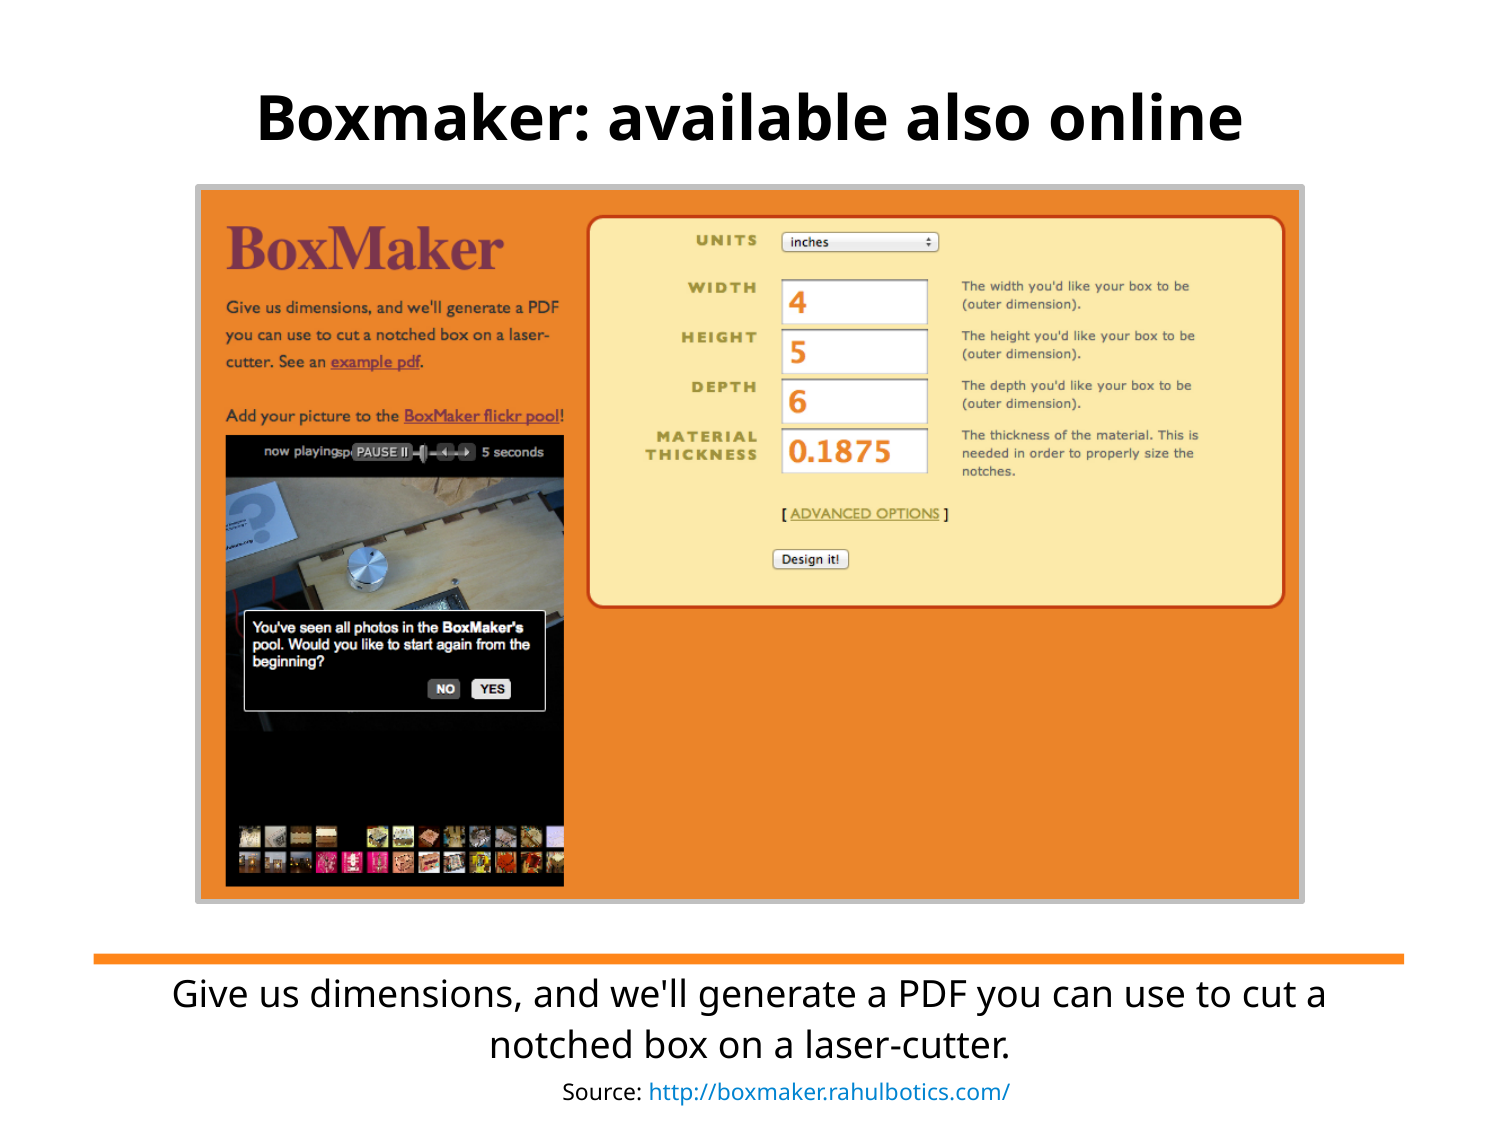

# Boxmaker: available also online
Give us dimensions, and we'll generate a PDF you can use to cut a notched box on a laser-cutter.
Source: http://boxmaker.rahulbotics.com/